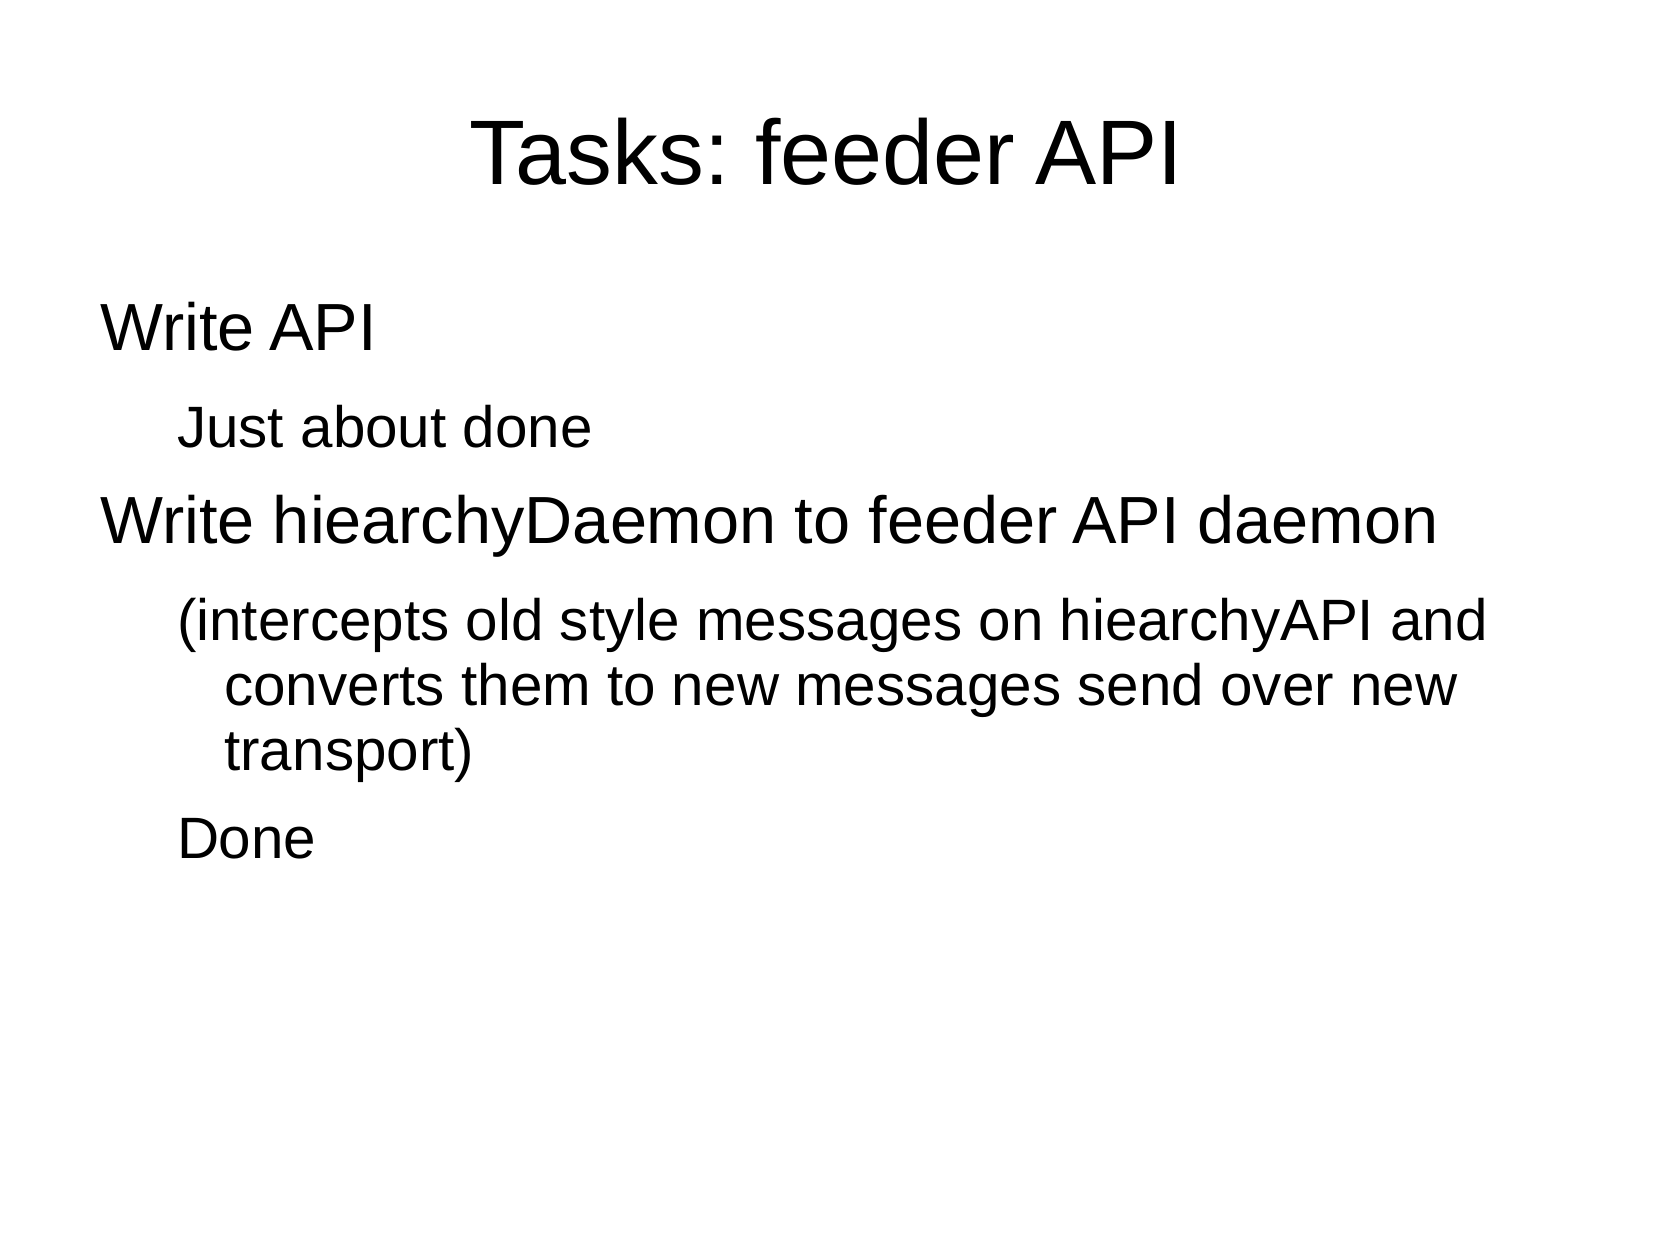

# Tasks: feeder API
Write API
Just about done
Write hiearchyDaemon to feeder API daemon
(intercepts old style messages on hiearchyAPI and converts them to new messages send over new transport)
Done